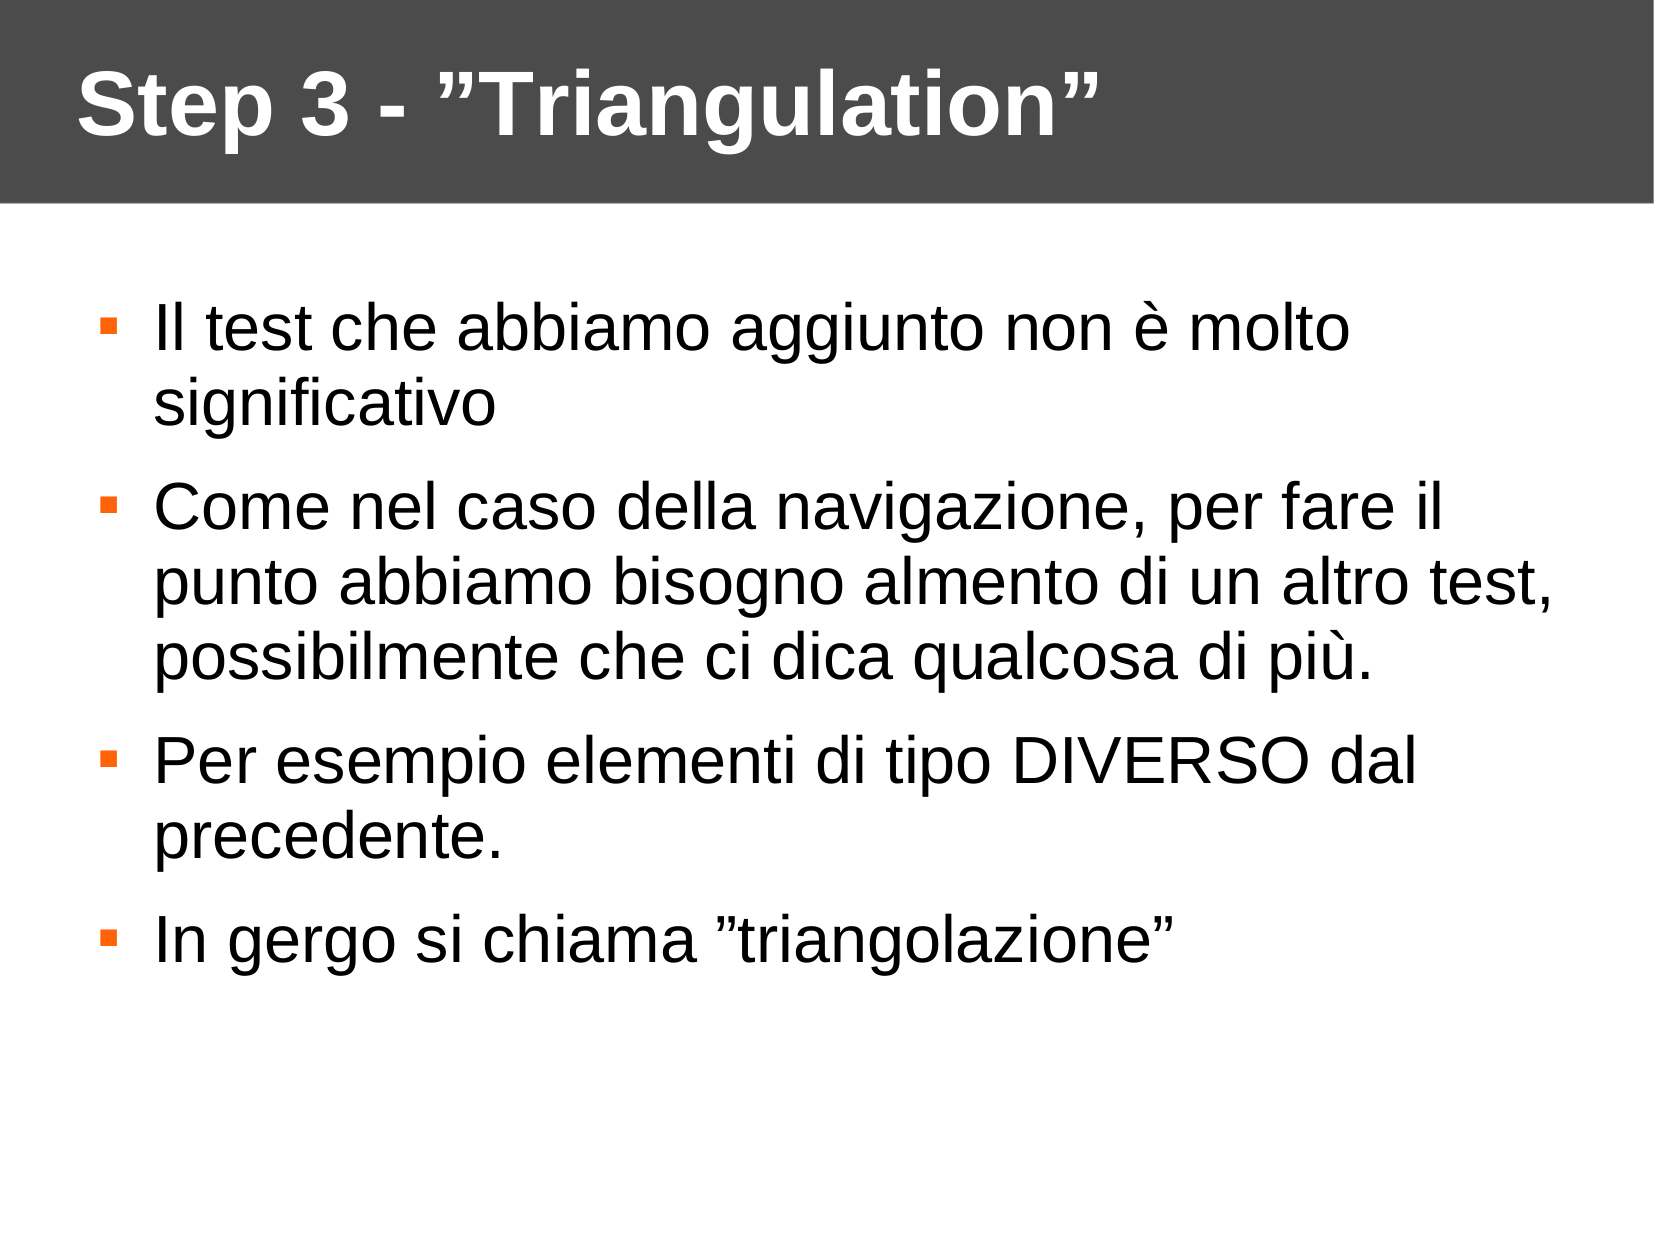

# Step 3 - ”Triangulation”
Il test che abbiamo aggiunto non è molto significativo
Come nel caso della navigazione, per fare il punto abbiamo bisogno almento di un altro test, possibilmente che ci dica qualcosa di più.
Per esempio elementi di tipo DIVERSO dal precedente.
In gergo si chiama ”triangolazione”